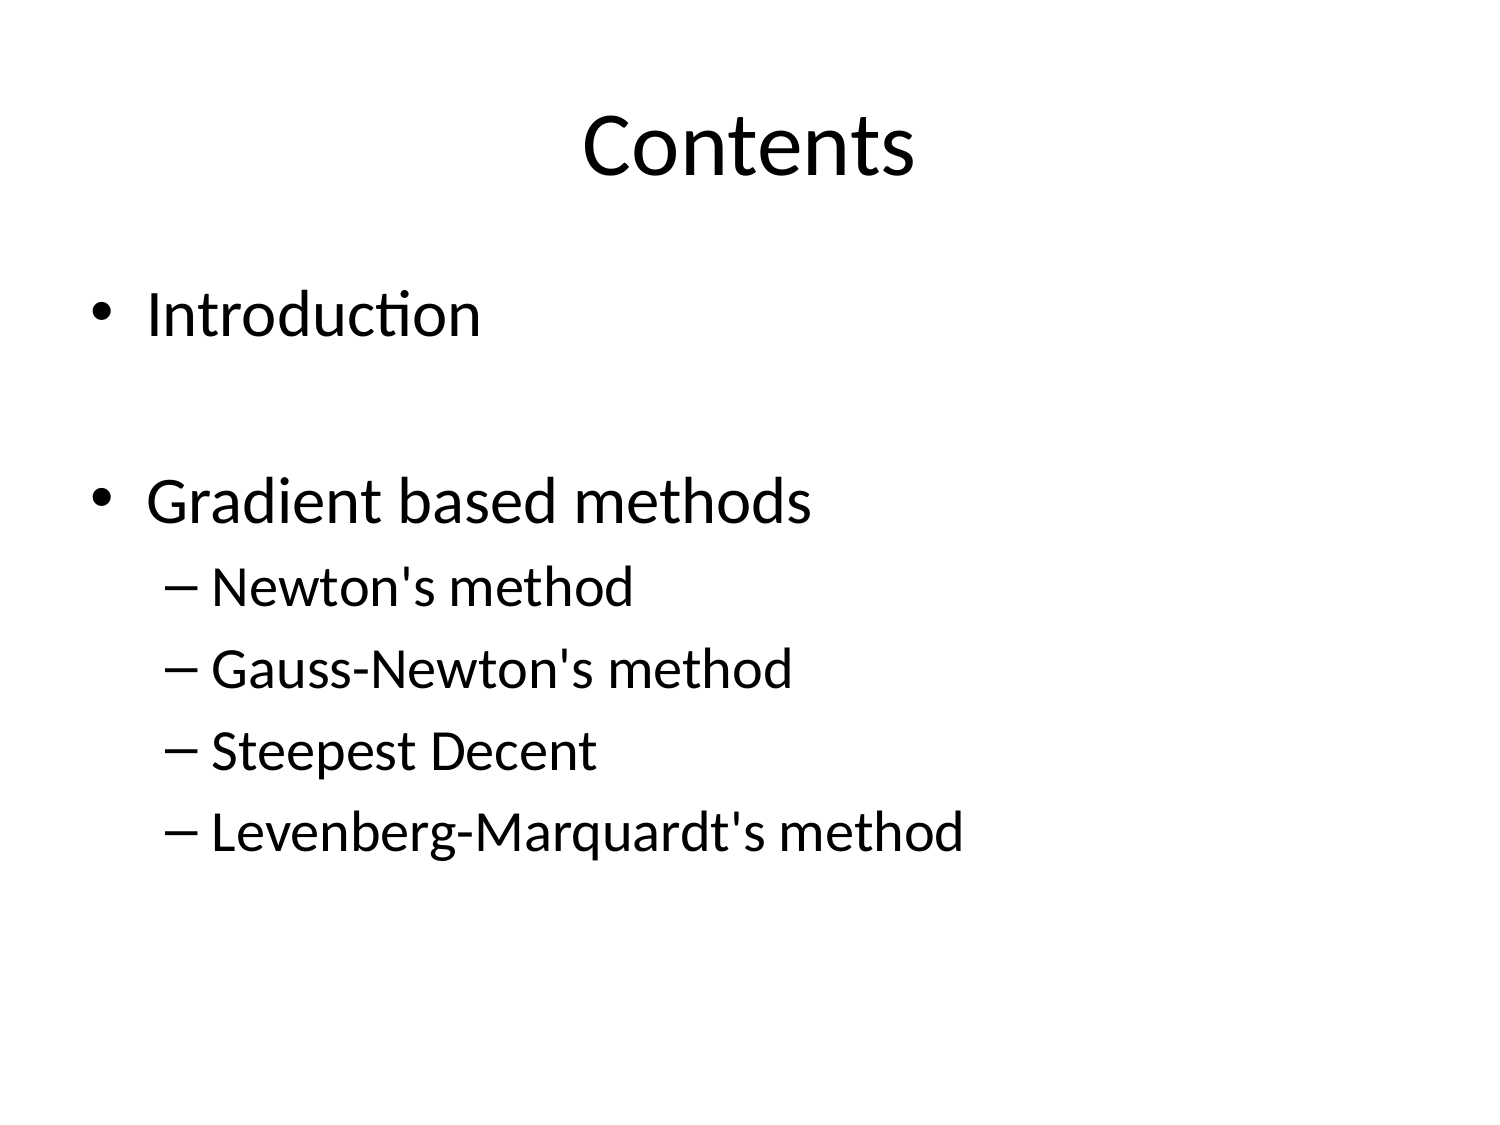

# Contents
Introduction
Gradient based methods
Newton's method
Gauss-Newton's method
Steepest Decent
Levenberg-Marquardt's method